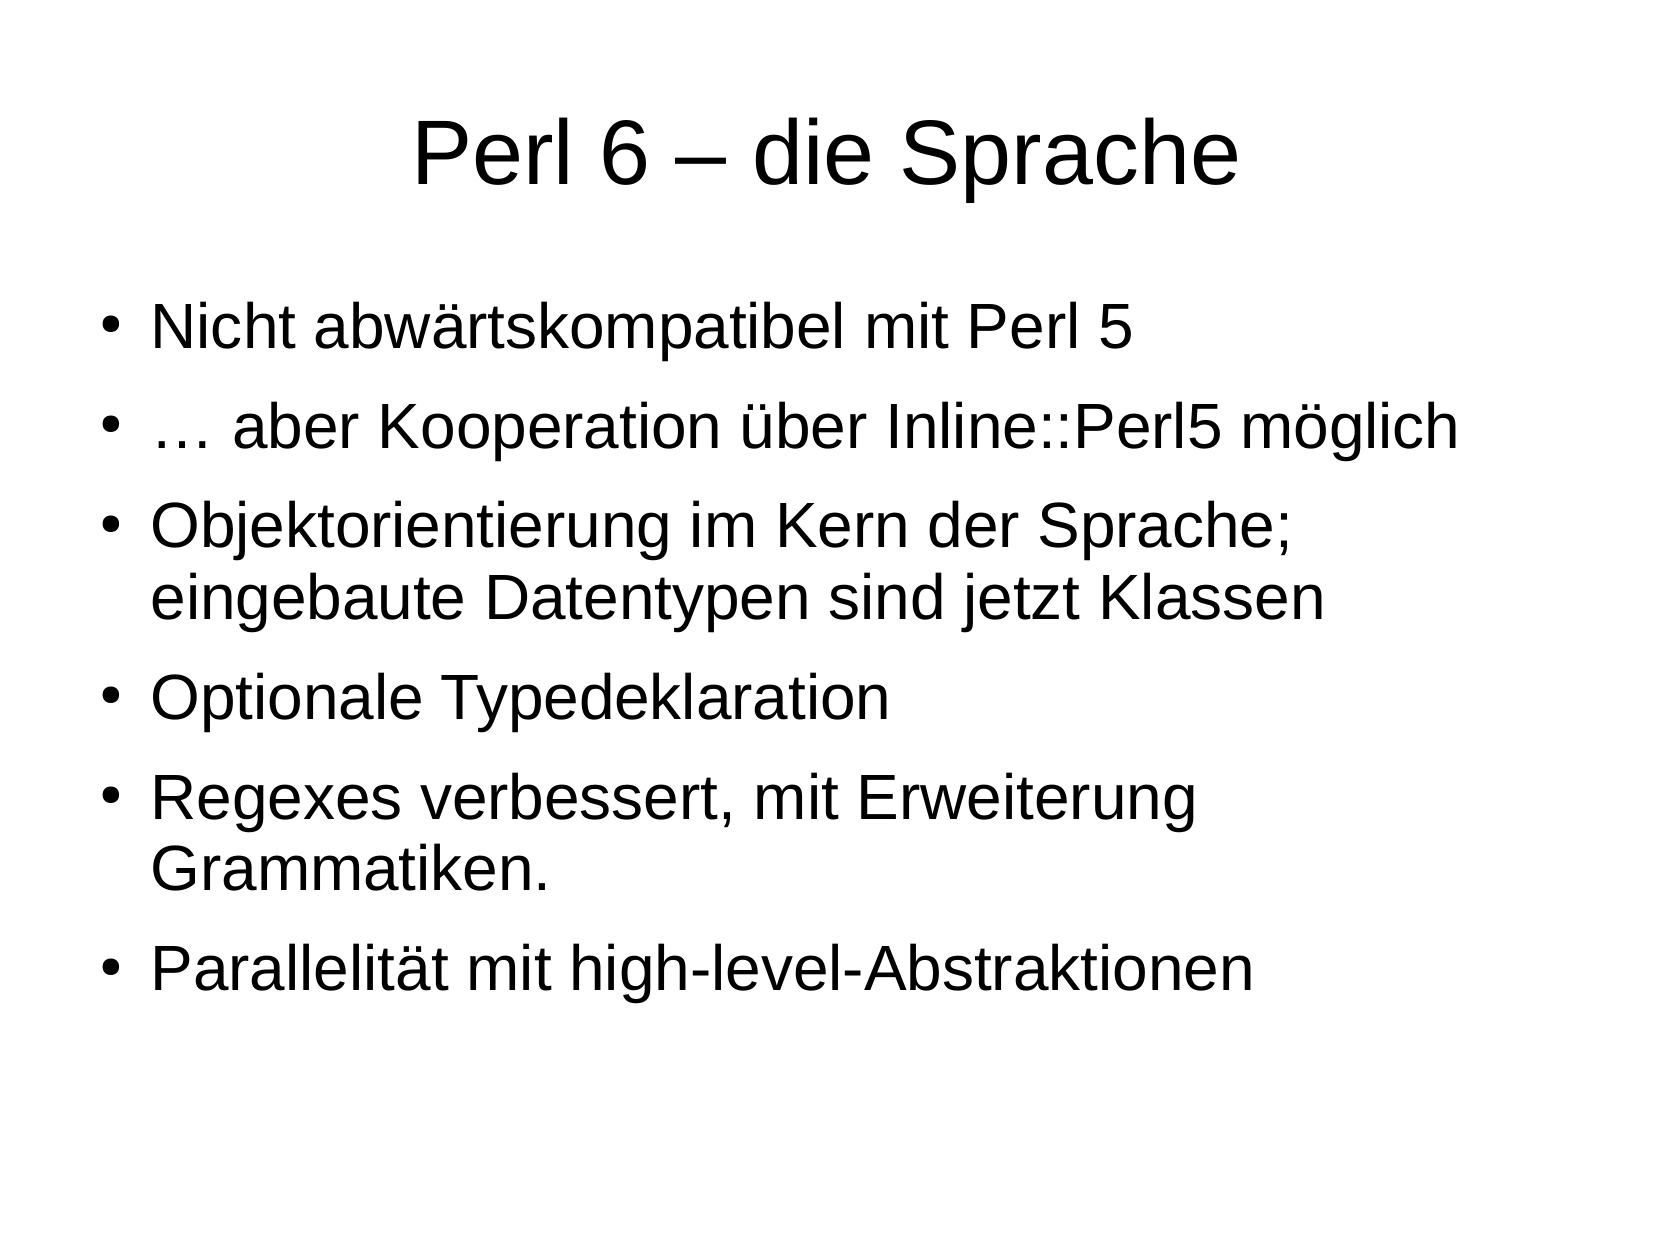

# Perl 6 – die Sprache
Nicht abwärtskompatibel mit Perl 5
… aber Kooperation über Inline::Perl5 möglich
Objektorientierung im Kern der Sprache; eingebaute Datentypen sind jetzt Klassen
Optionale Typedeklaration
Regexes verbessert, mit Erweiterung Grammatiken.
Parallelität mit high-level-Abstraktionen